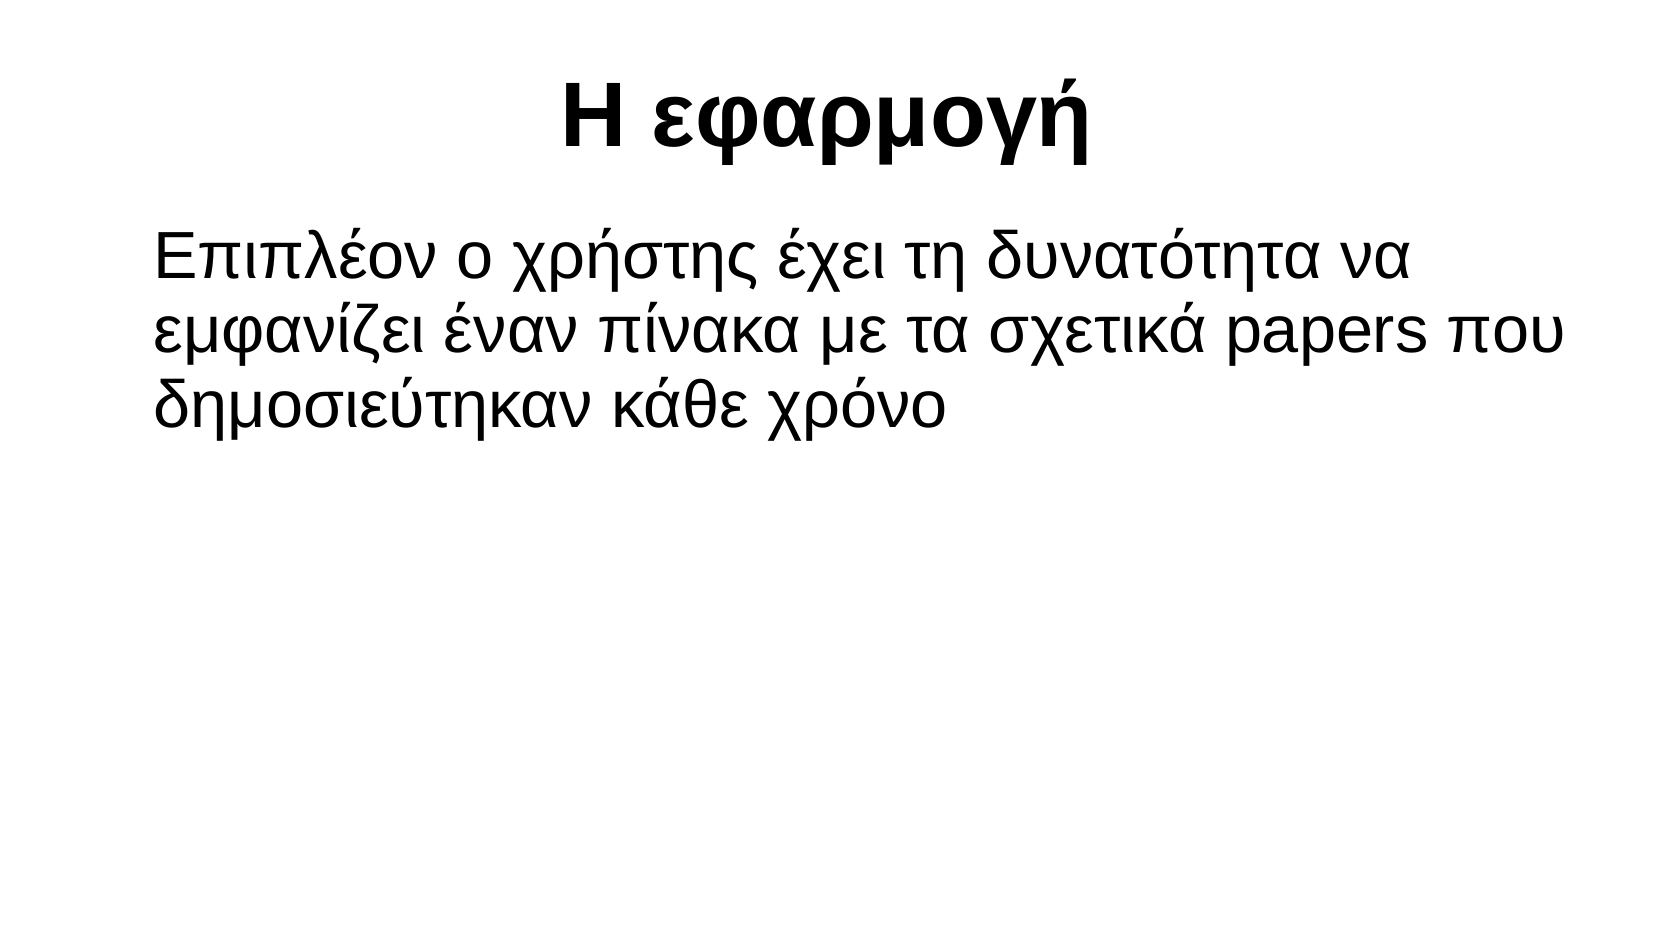

Η εφαρμογή
# Επιπλέον ο χρήστης έχει τη δυνατότητα να εμφανίζει έναν πίνακα με τα σχετικά papers που δημοσιεύτηκαν κάθε χρόνο